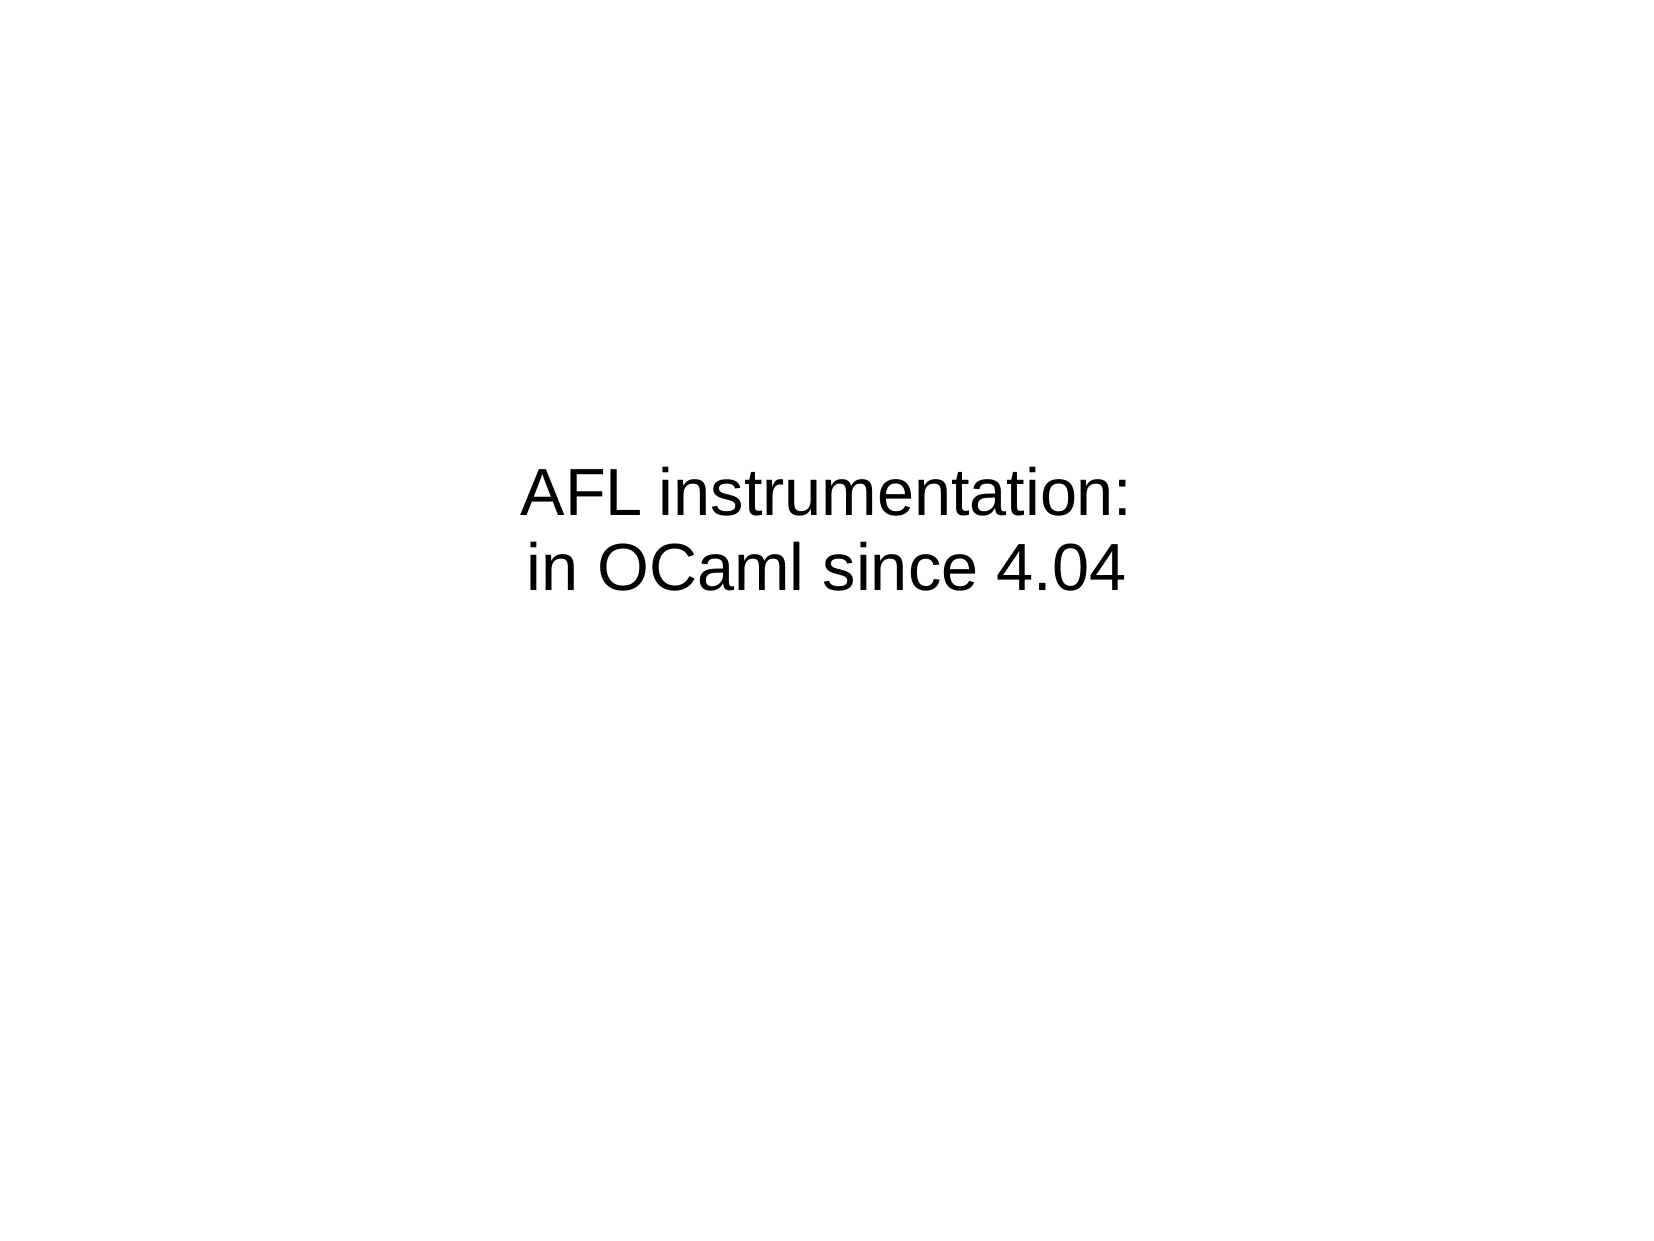

# AFL instrumentation:
in OCaml since 4.04